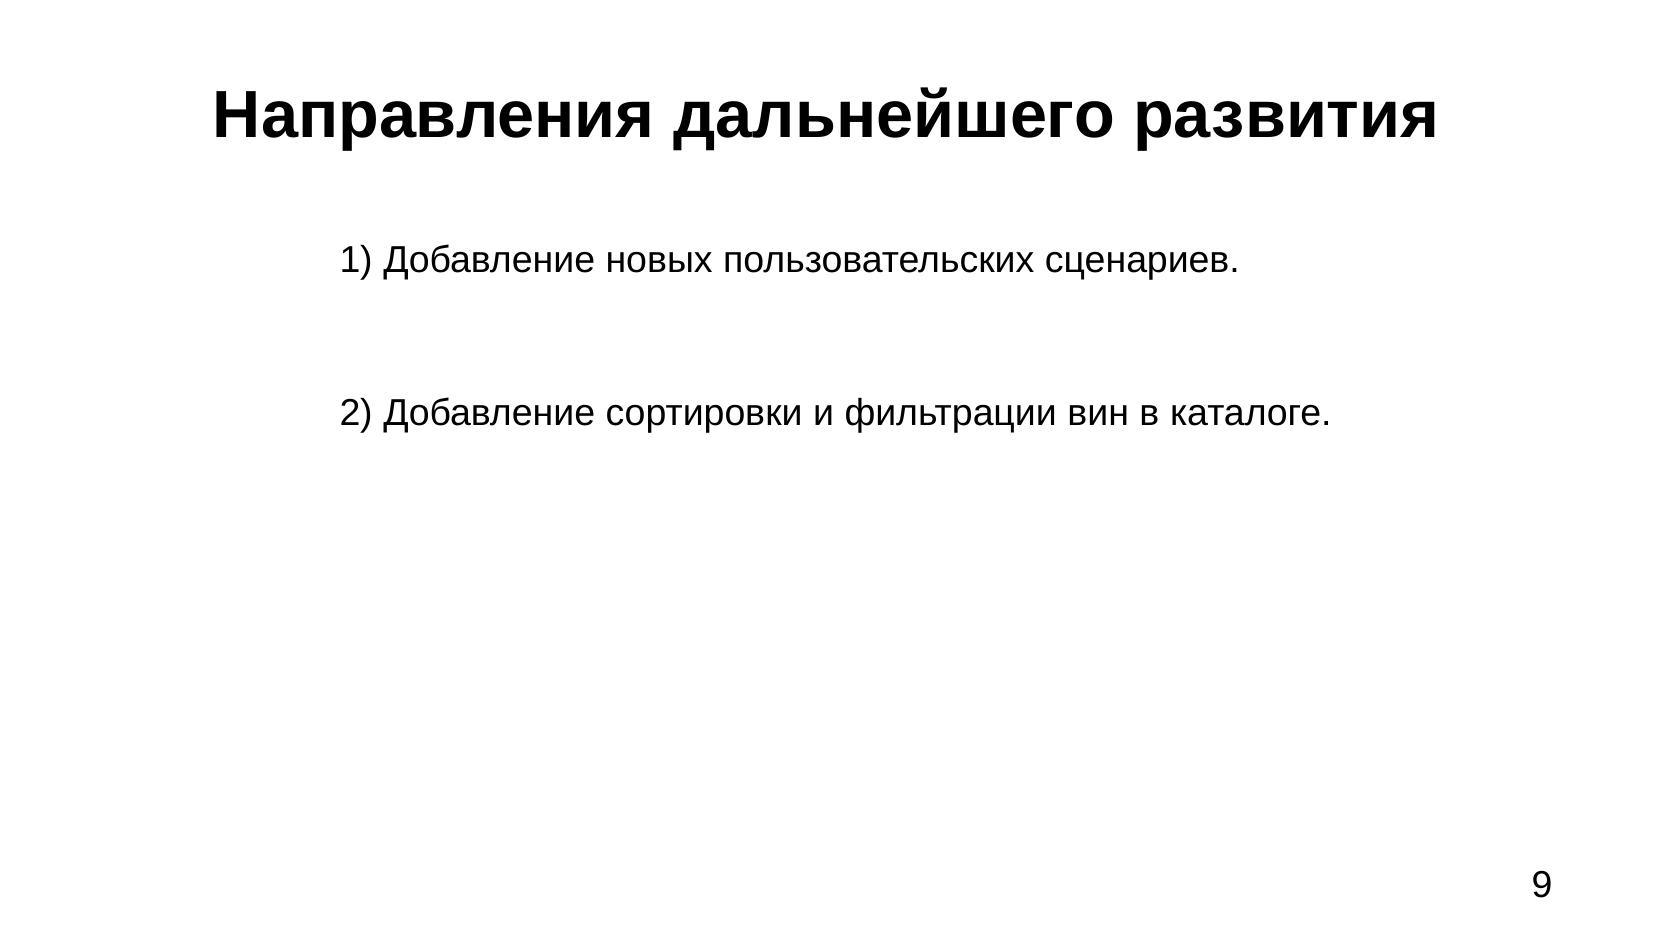

# Направления дальнейшего развития
1) Добавление новых пользовательских сценариев.
2) Добавление сортировки и фильтрации вин в каталоге.